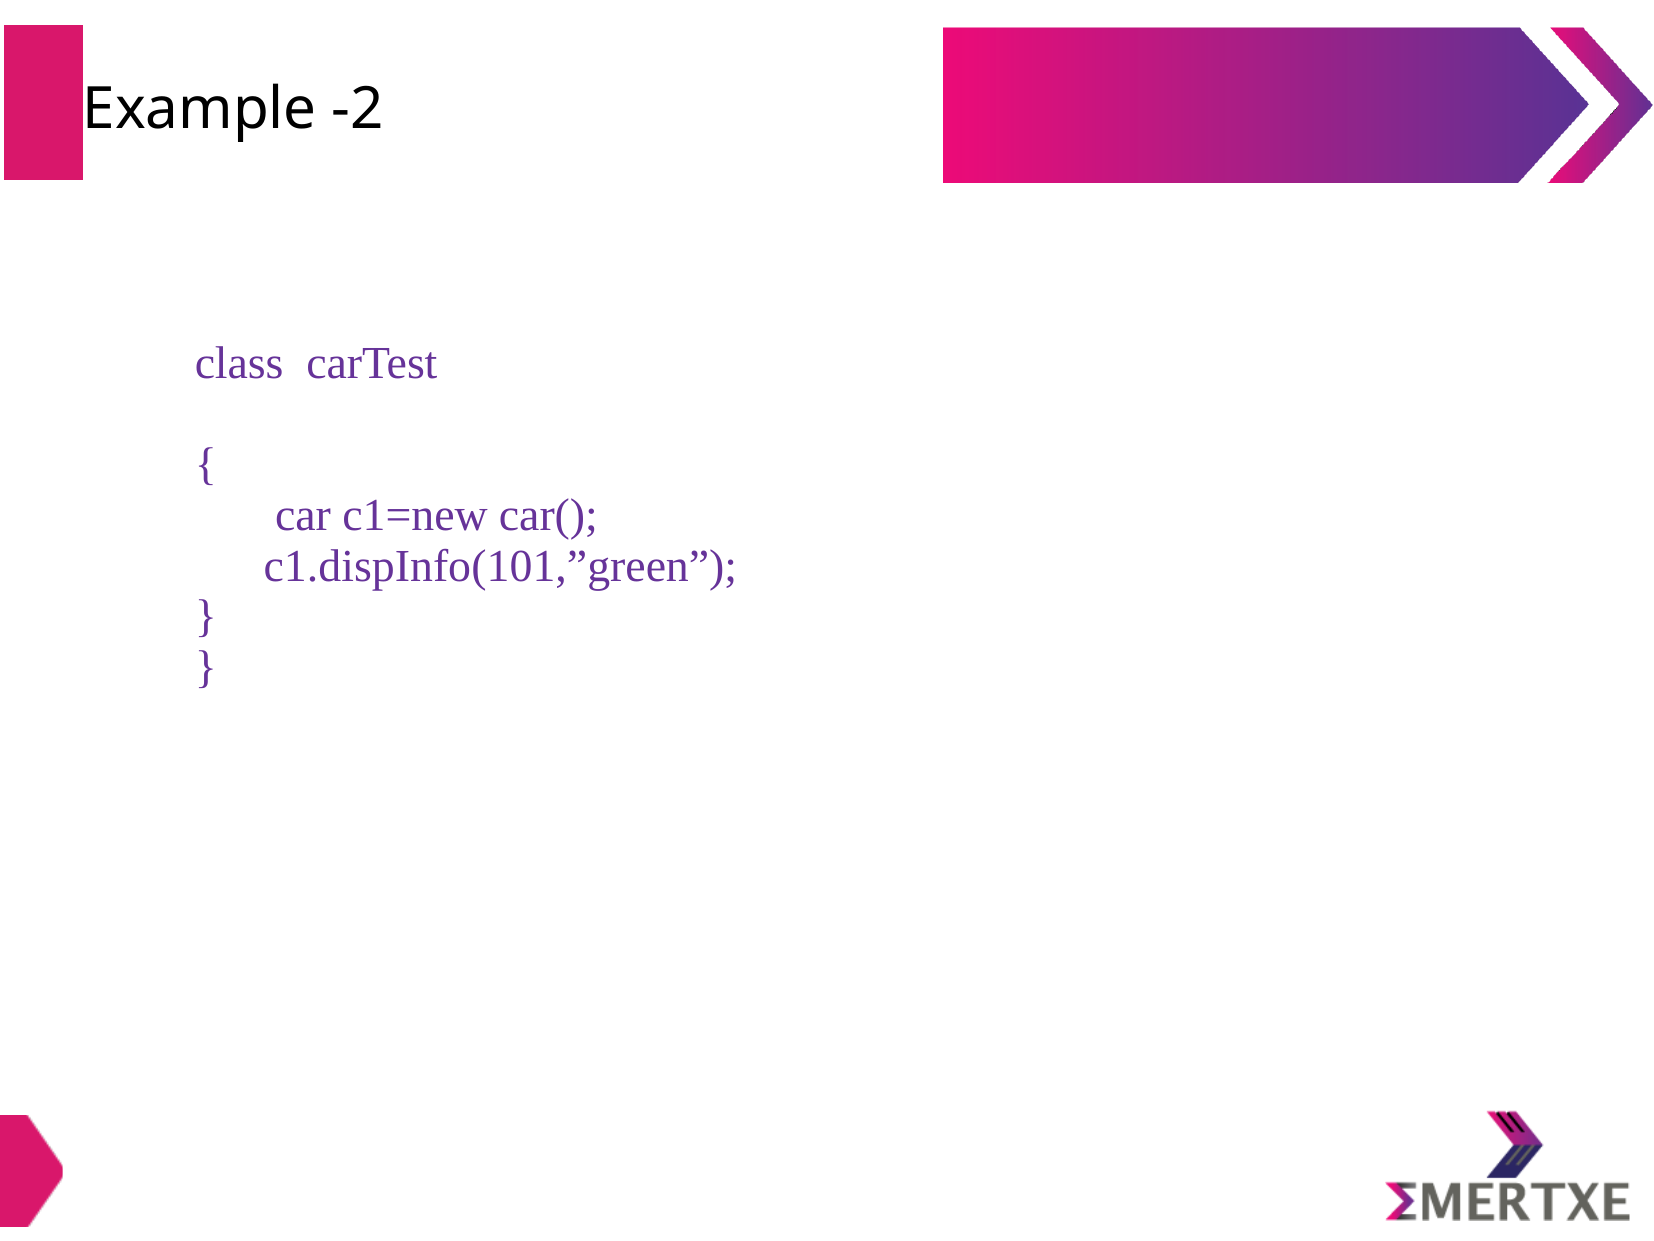

# Example -2
class carTest
{
 car c1=new car();
 c1.dispInfo(101,”green”);
}
}